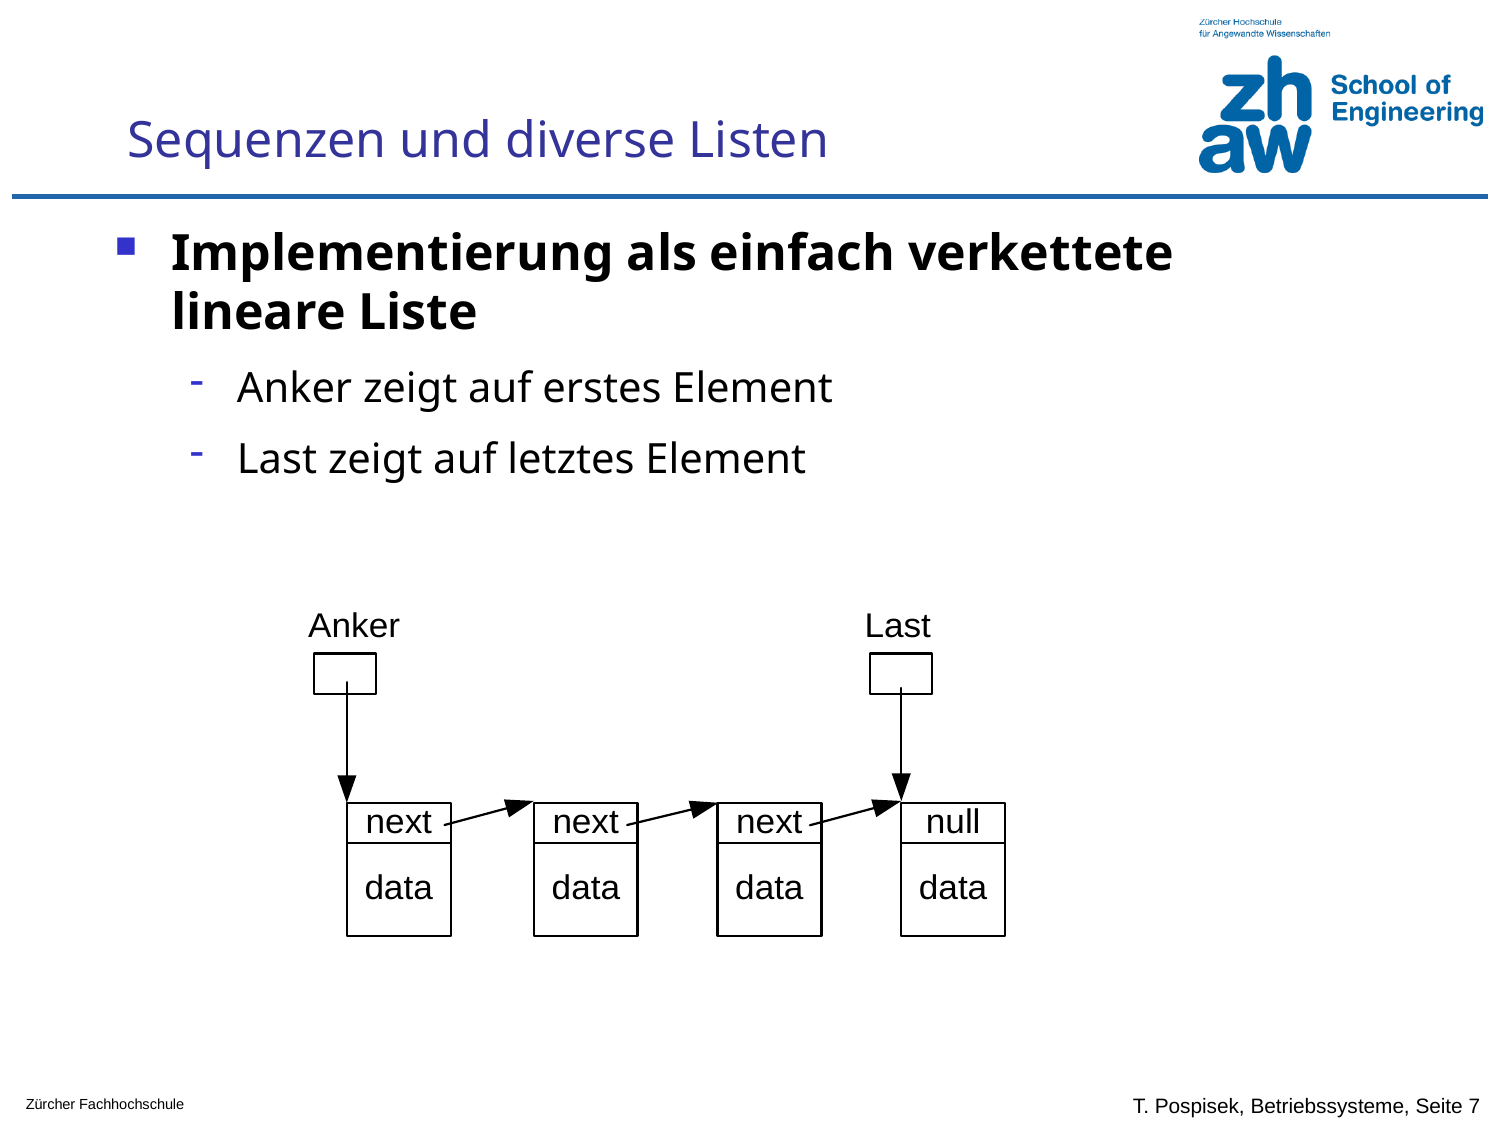

# Sequenzen und diverse Listen
Implementierung als einfach verkettete lineare Liste
Anker zeigt auf erstes Element
Last zeigt auf letztes Element